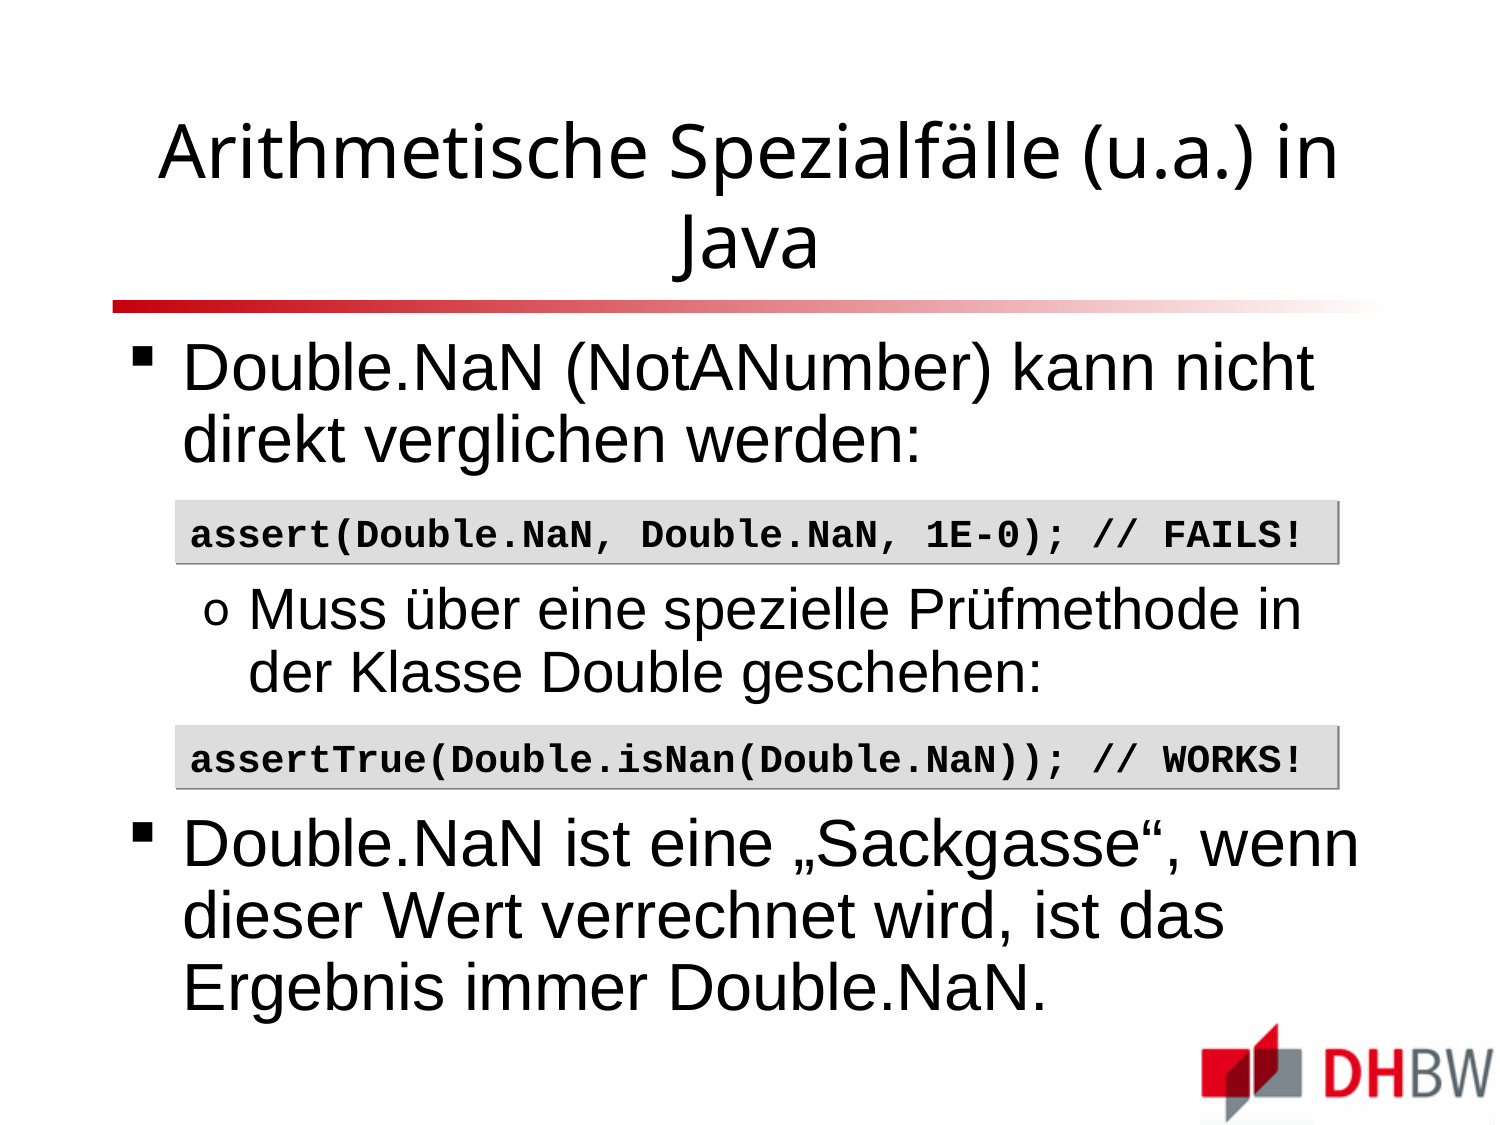

# Arithmetische Spezialfälle (u.a.) in Java
Double.NaN (NotANumber) kann nicht direkt verglichen werden:
Muss über eine spezielle Prüfmethode in der Klasse Double geschehen:
Double.NaN ist eine „Sackgasse“, wenn dieser Wert verrechnet wird, ist das Ergebnis immer Double.NaN.
assert(Double.NaN, Double.NaN, 1E-0); // FAILS!
assertTrue(Double.isNan(Double.NaN)); // WORKS!